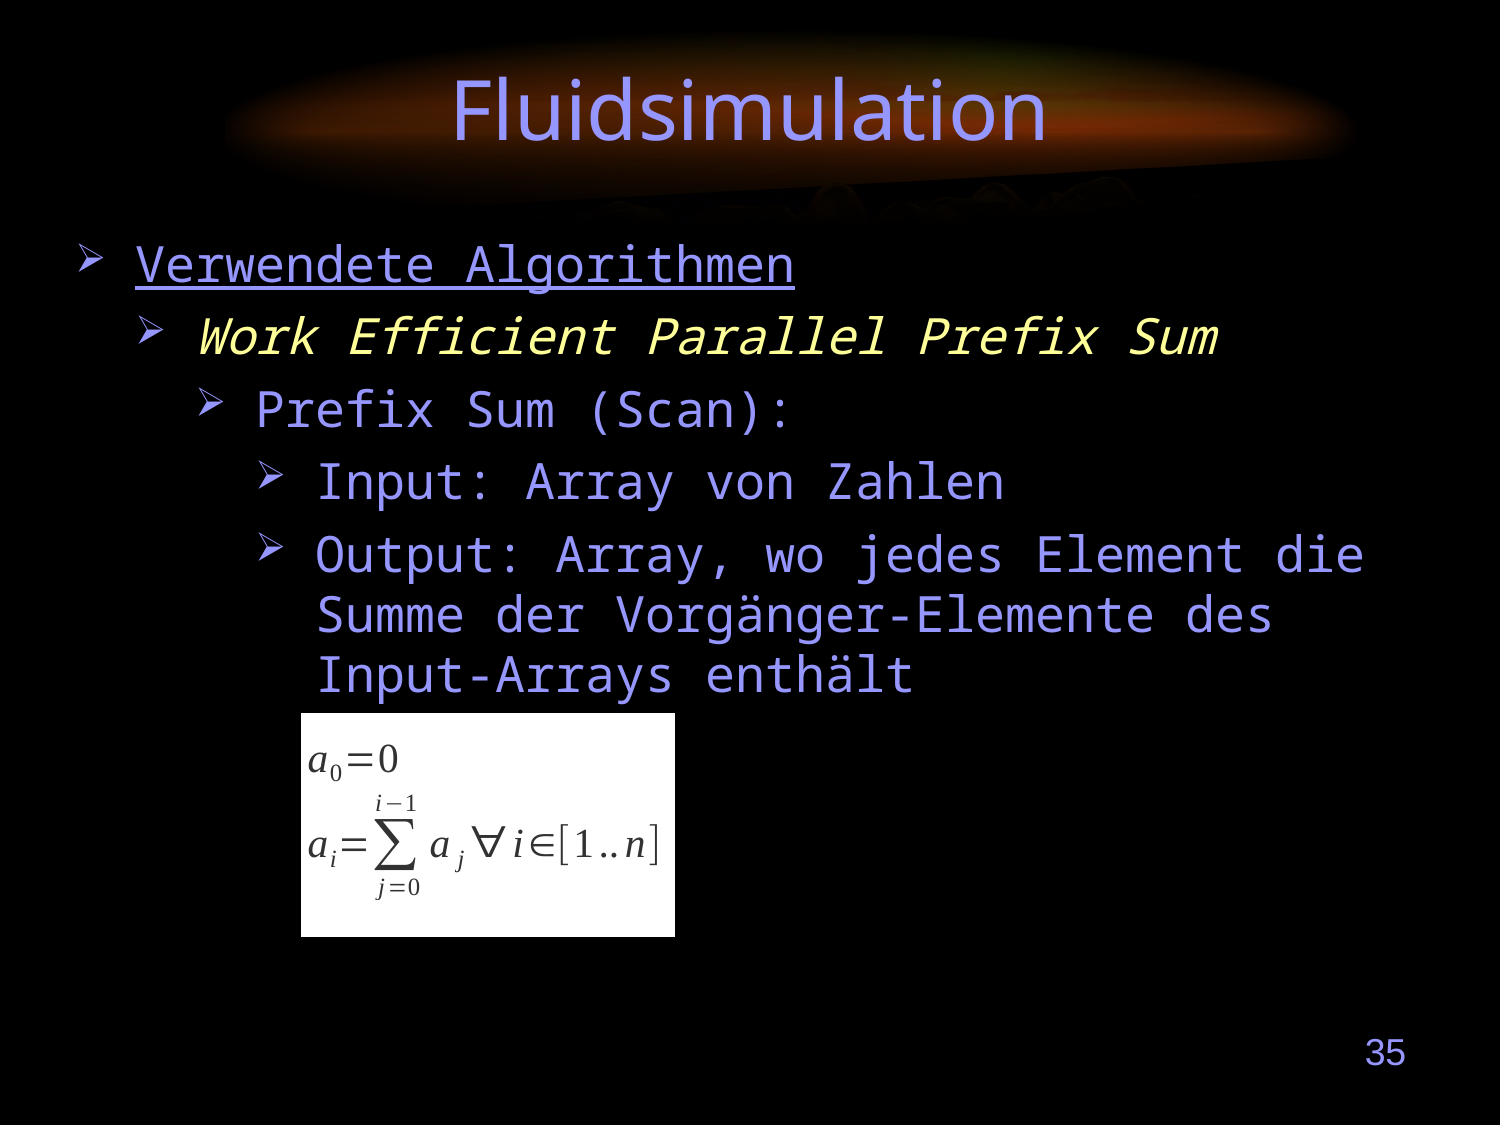

Fluidsimulation
Verwendete Algorithmen
Work Efficient Parallel Prefix Sum
Prefix Sum (Scan):
Input: Array von Zahlen
Output: Array, wo jedes Element die Summe der Vorgänger-Elemente des Input-Arrays enthält
35